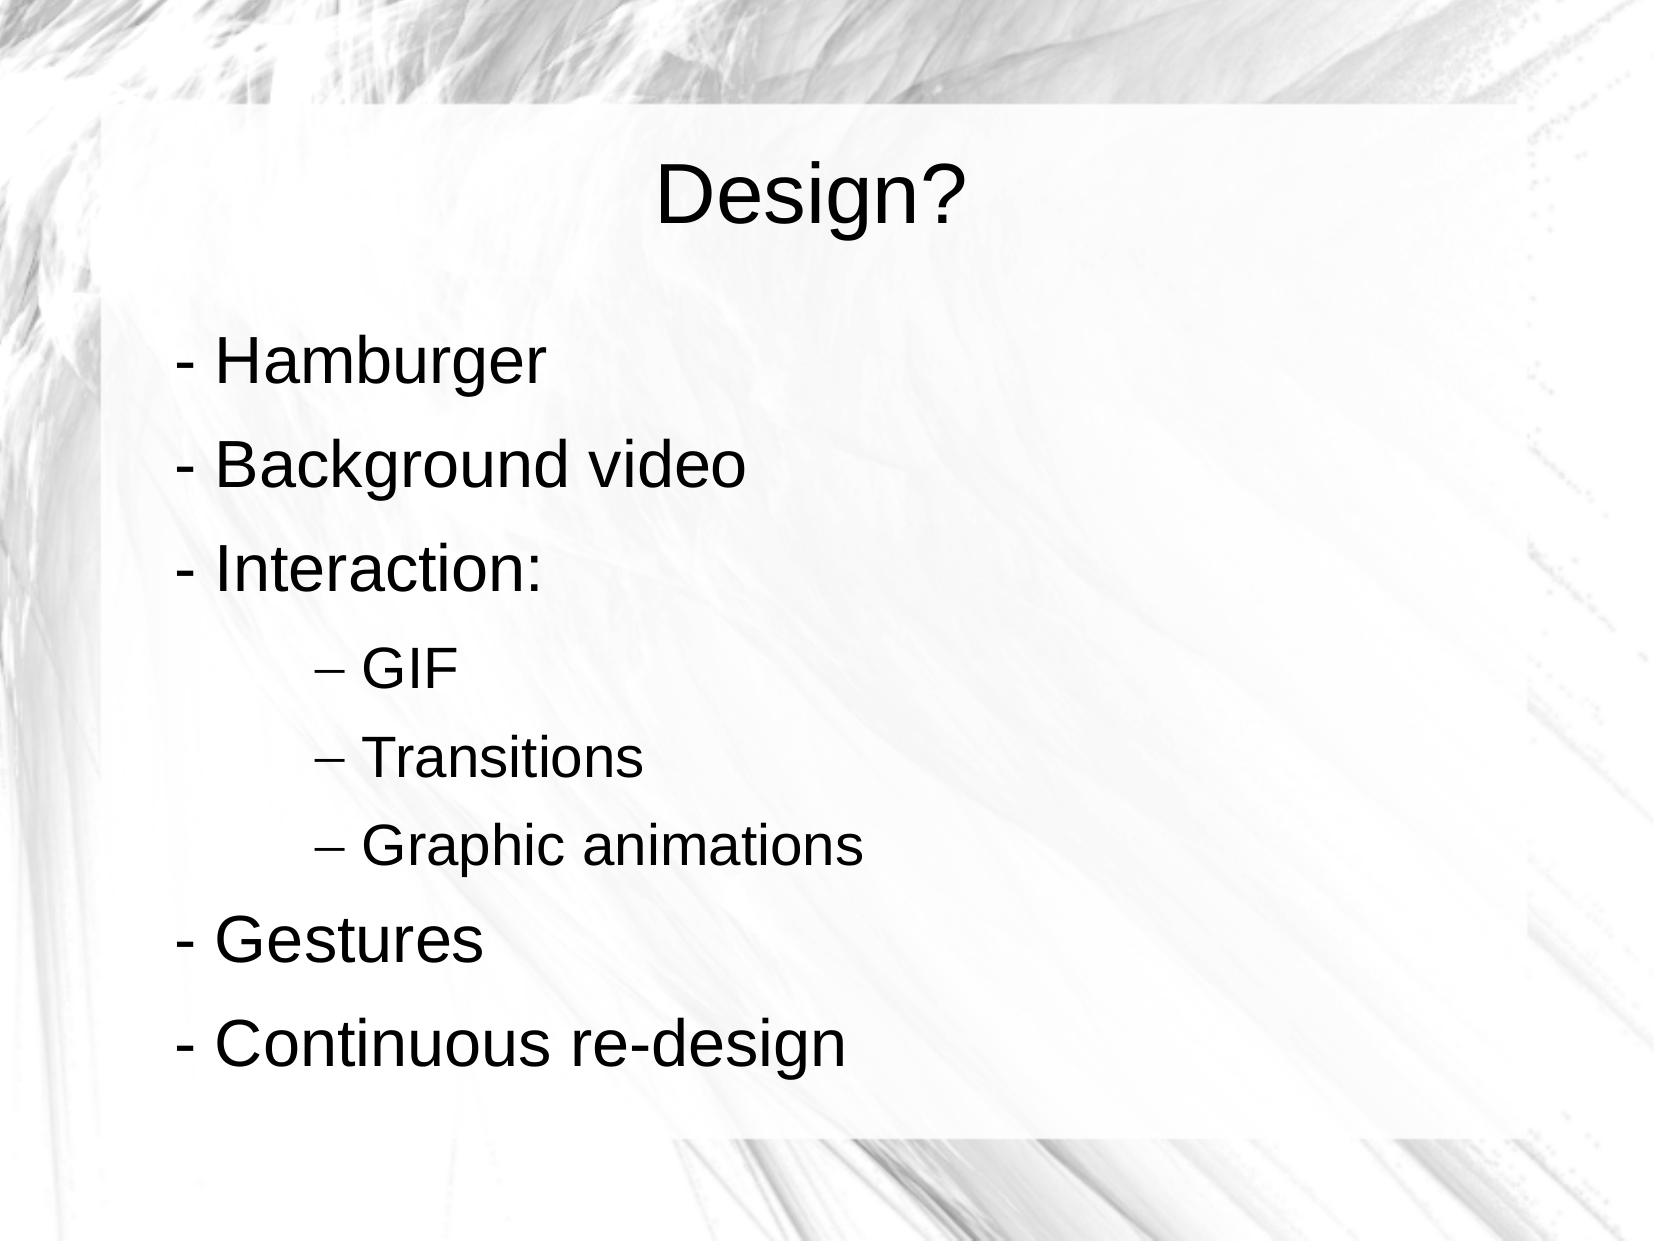

# Design?
- Hamburger
- Background video
- Interaction:
GIF
Transitions
Graphic animations
- Gestures
- Continuous re-design